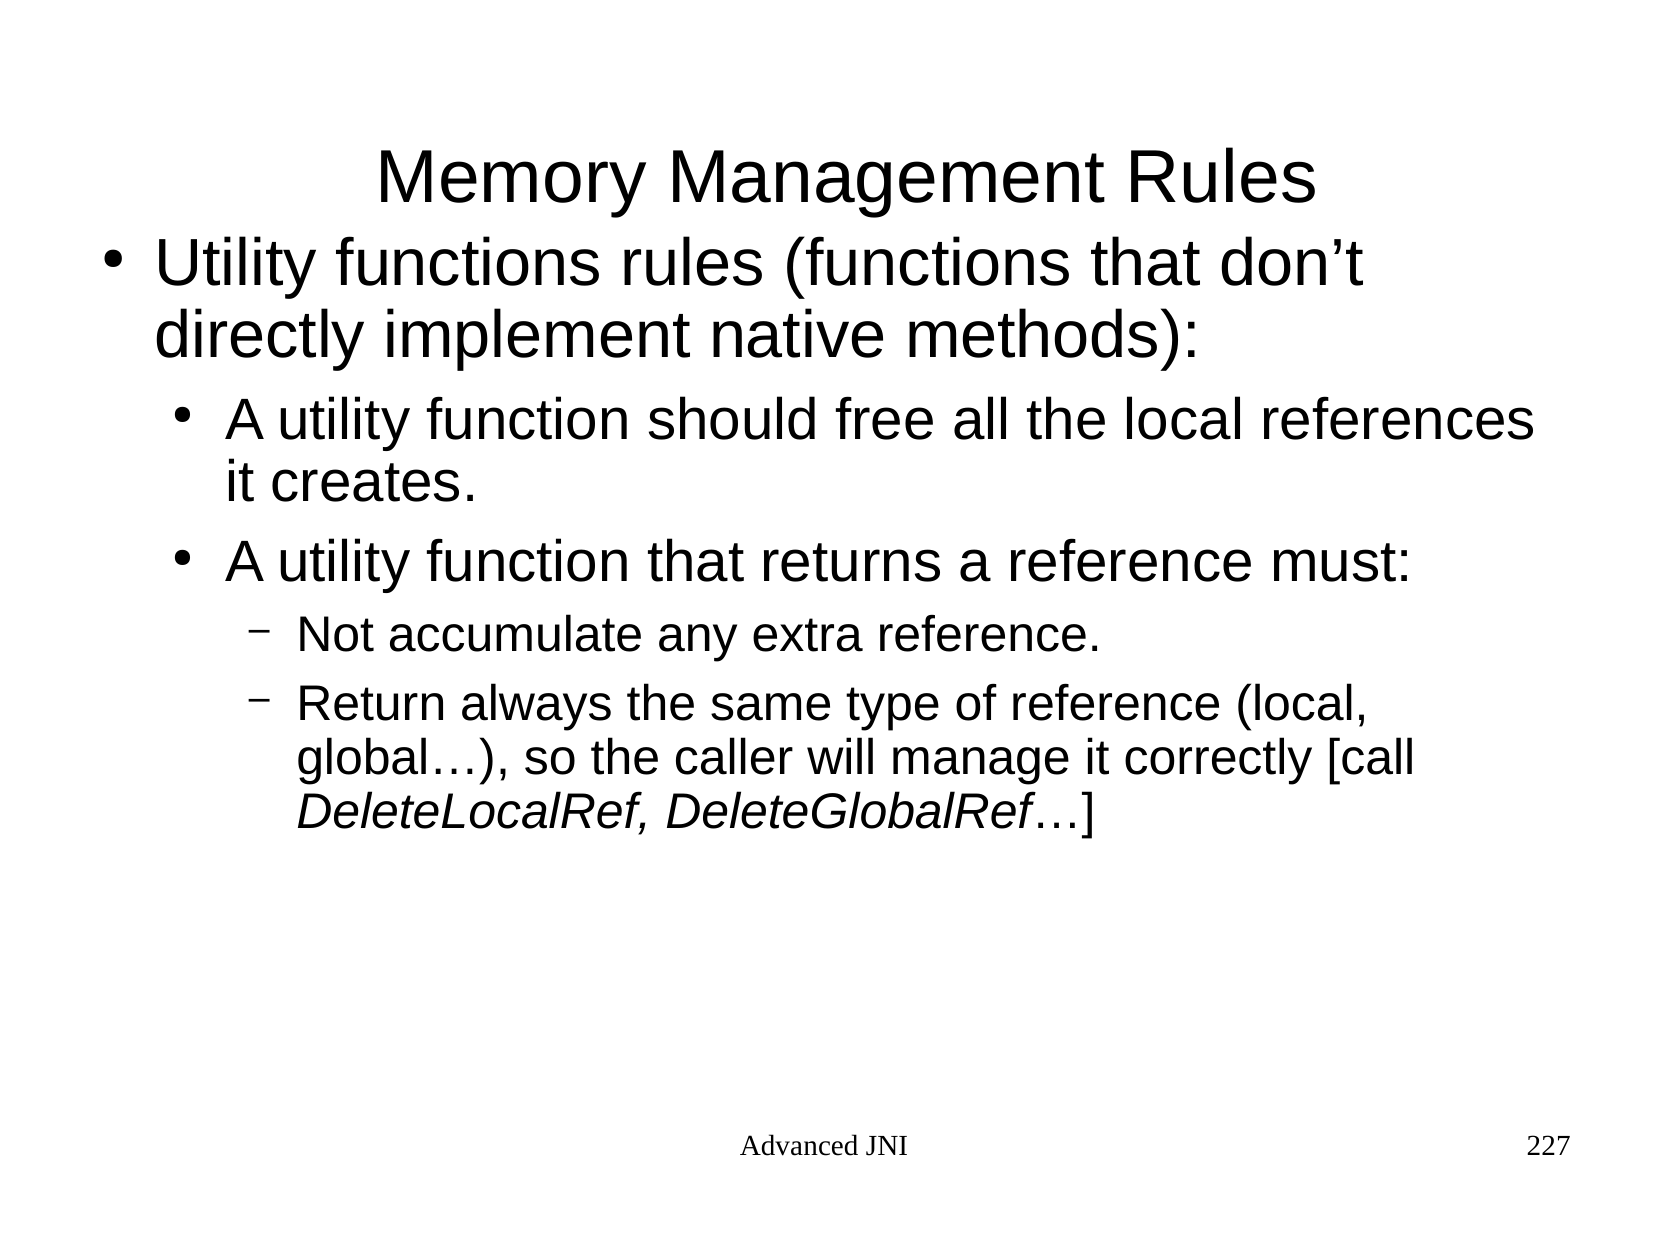

# Memory Management Rules
Utility functions rules (functions that don’t directly implement native methods):
A utility function should free all the local references it creates.
A utility function that returns a reference must:
Not accumulate any extra reference.
Return always the same type of reference (local, global…), so the caller will manage it correctly [call DeleteLocalRef, DeleteGlobalRef…]
Advanced JNI
227